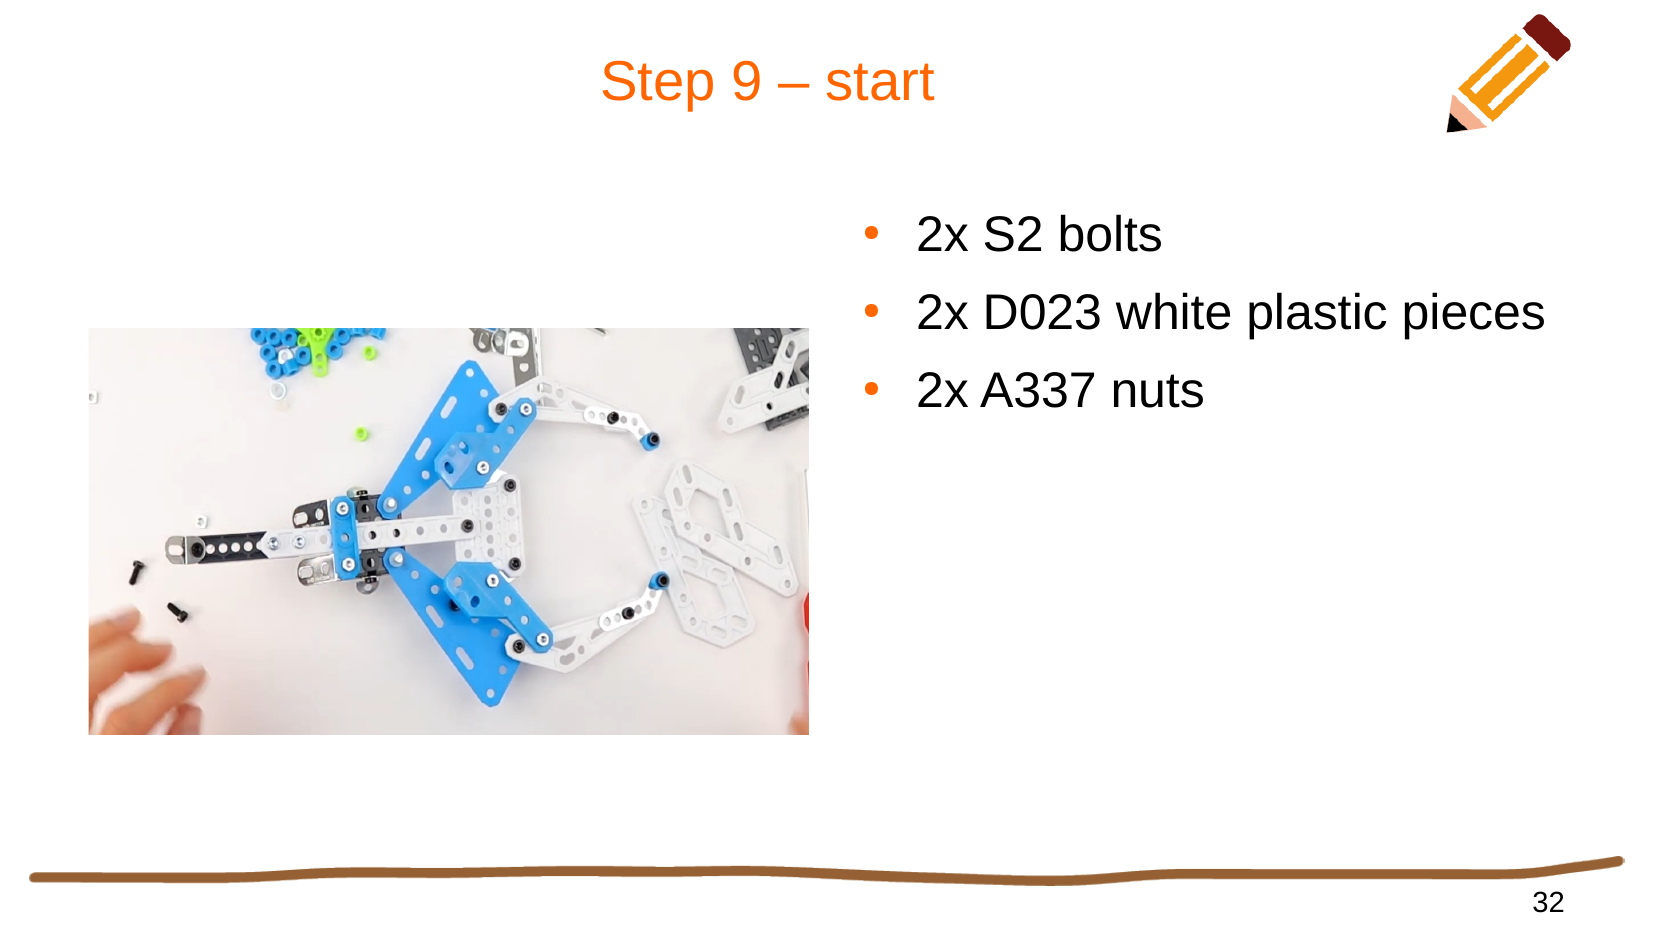

# Step 9 – start
2x S2 bolts
2x D023 white plastic pieces
2x A337 nuts
32